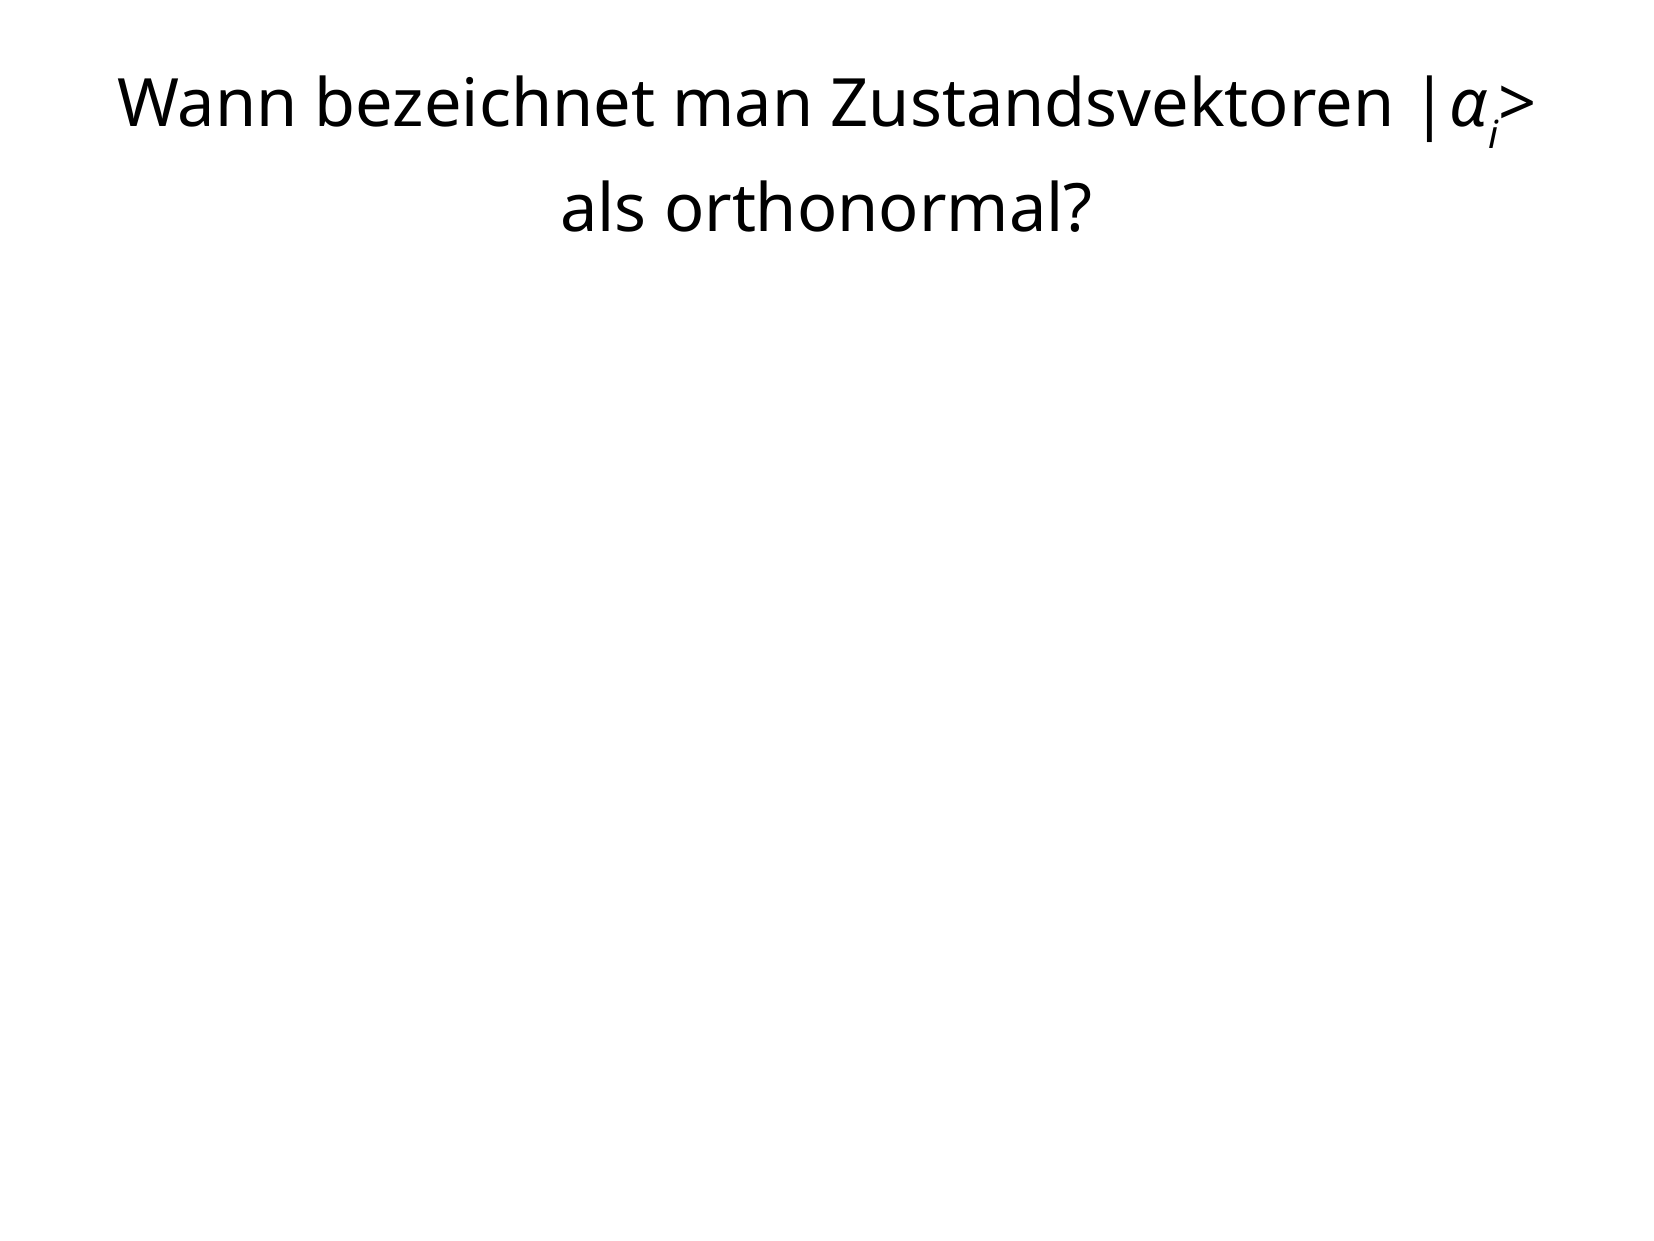

# Wann bezeichnet man Zustandsvektoren |αi> als orthonormal?